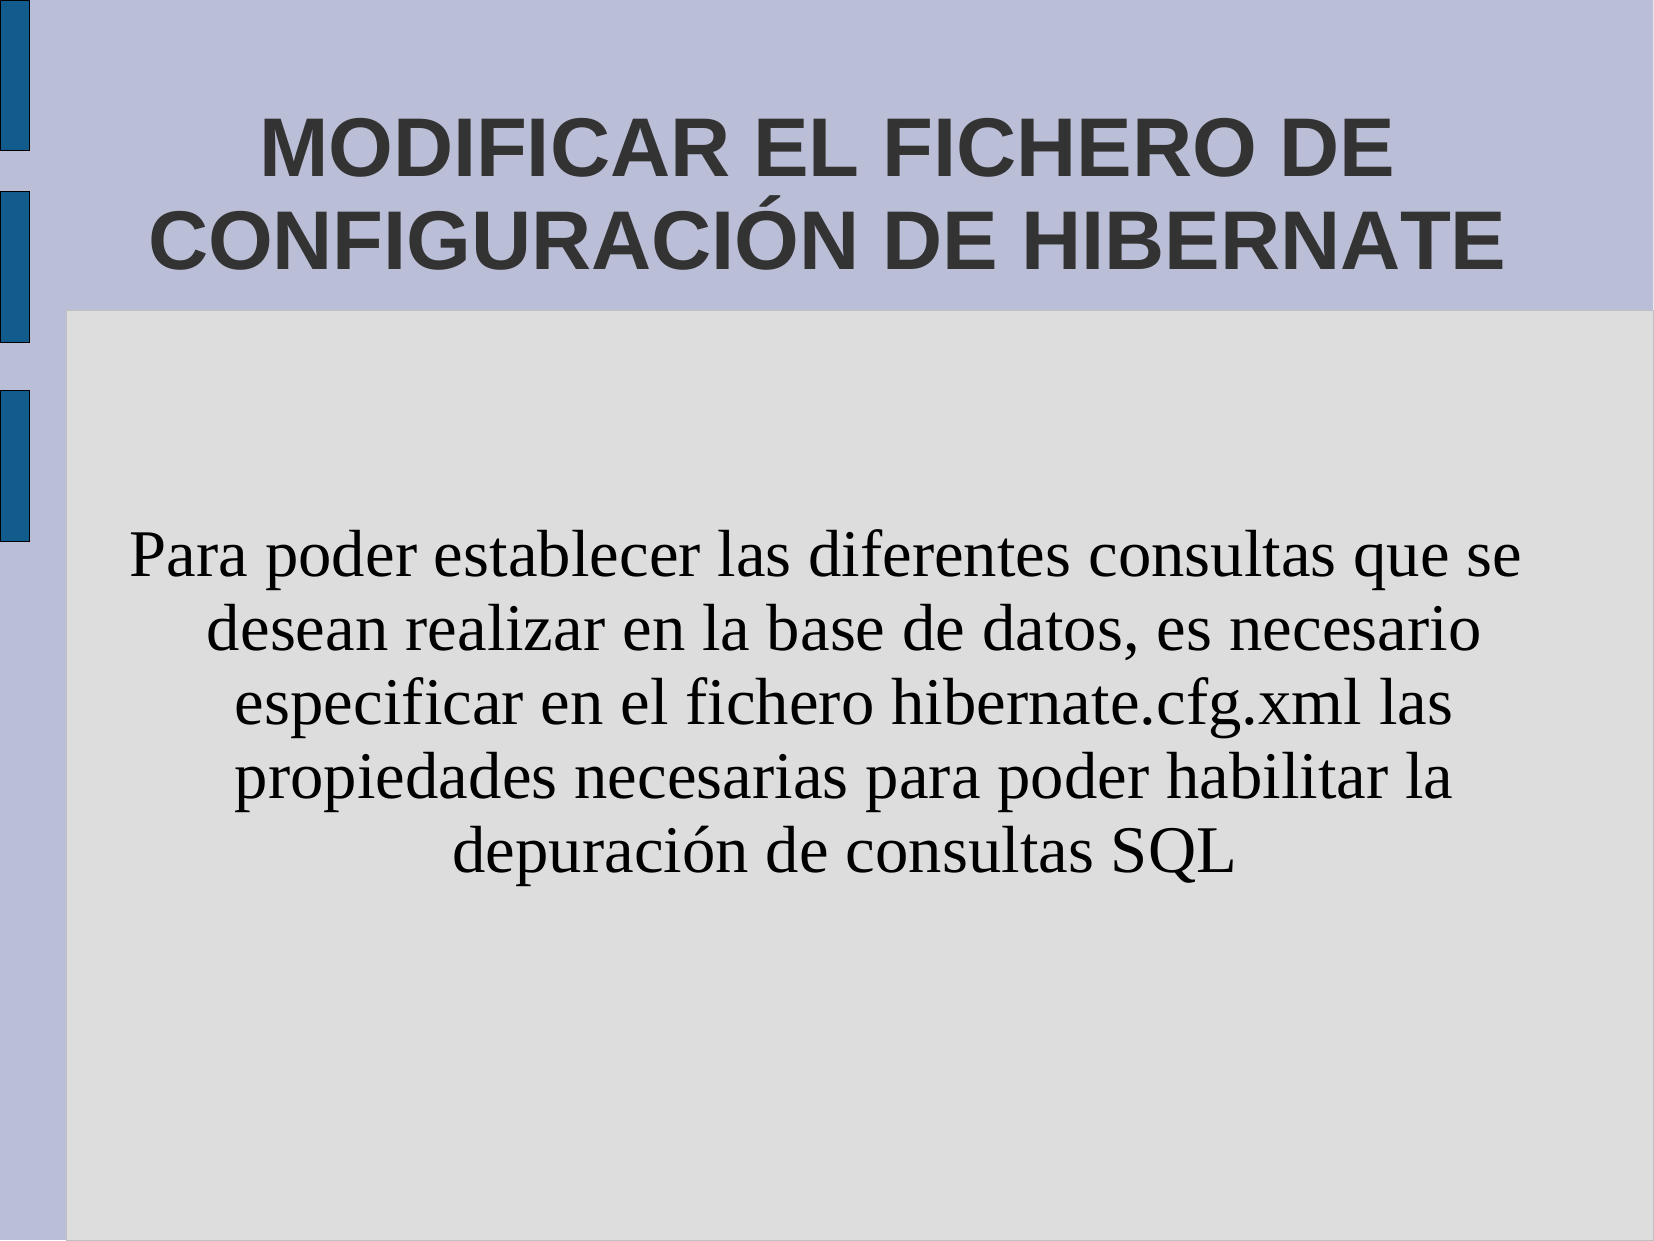

# MODIFICAR EL FICHERO DE CONFIGURACIÓN DE HIBERNATE
Para poder establecer las diferentes consultas que se desean realizar en la base de datos, es necesario especificar en el fichero hibernate.cfg.xml las propiedades necesarias para poder habilitar la depuración de consultas SQL